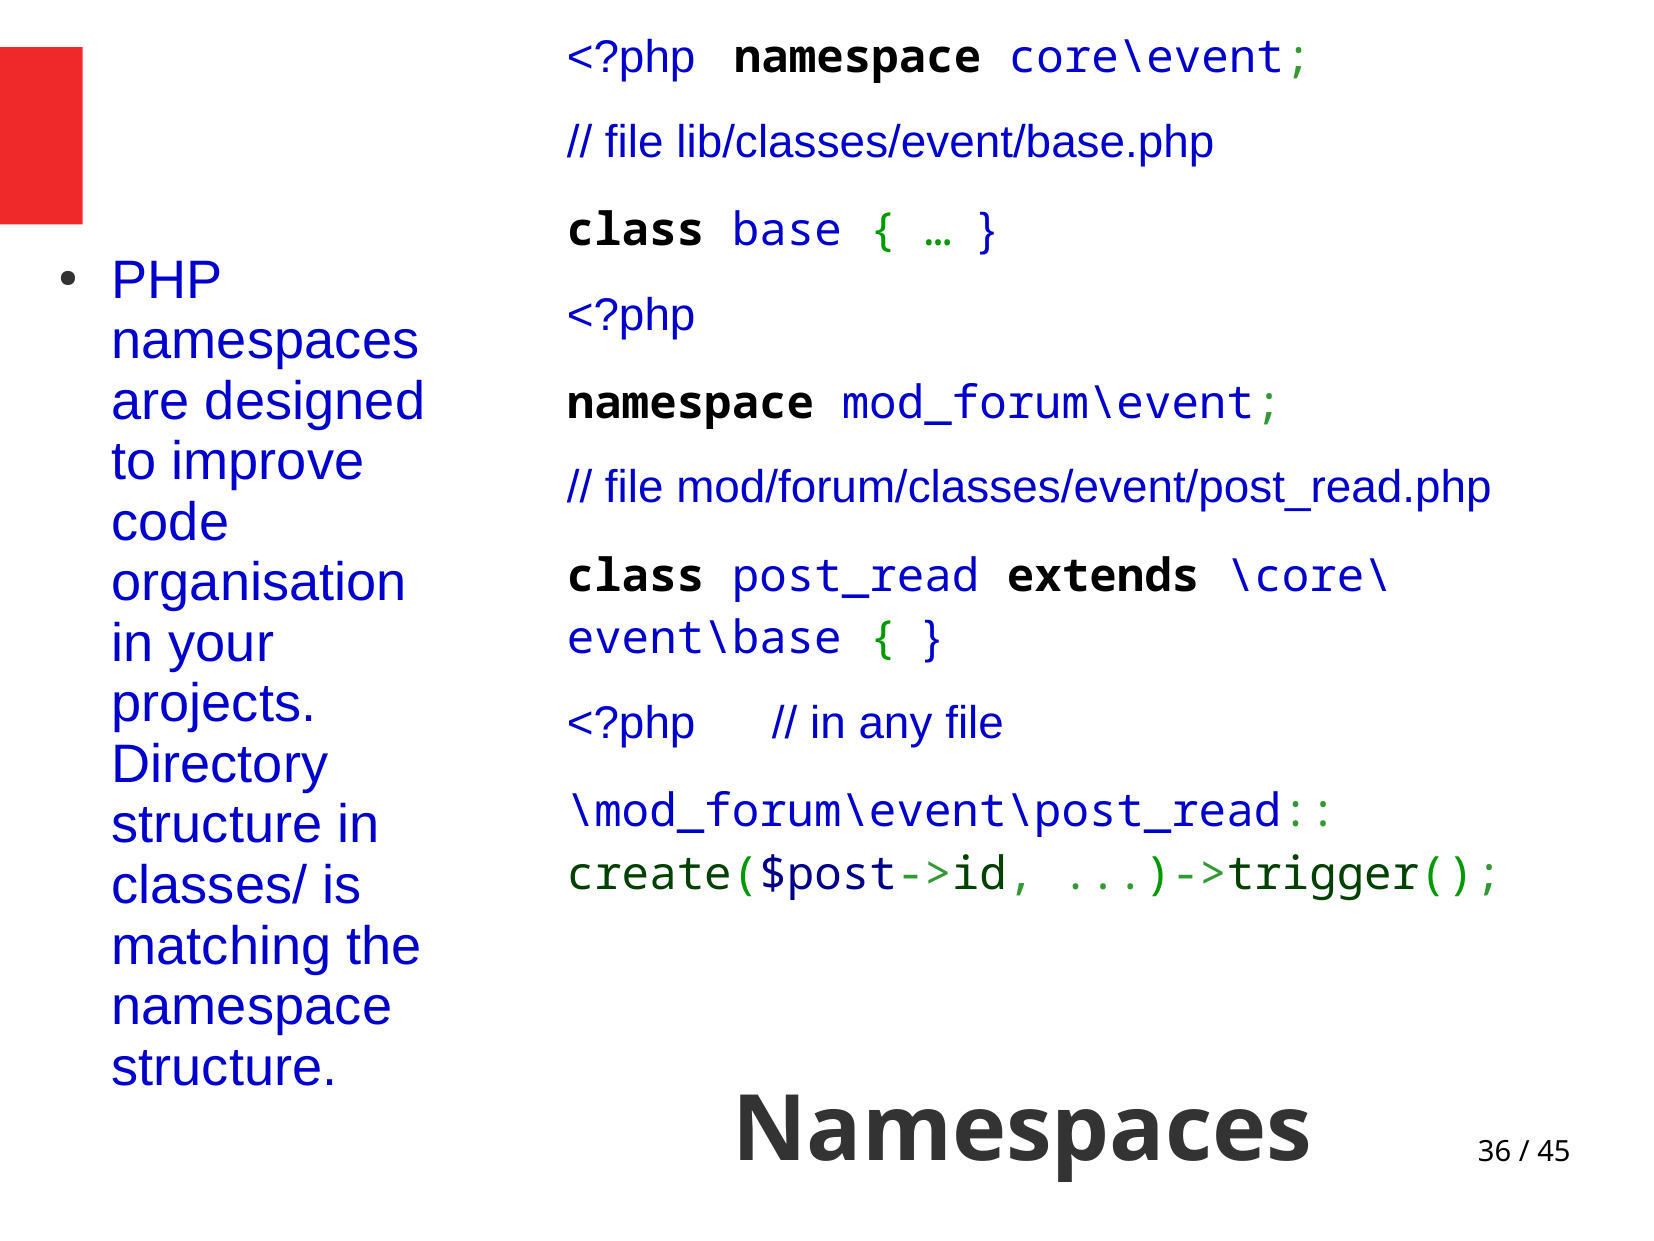

<?php namespace core\event;
// file lib/classes/event/base.php
class base { … }
<?php
namespace mod_forum\event;
// file mod/forum/classes/event/post_read.php
class post_read extends \core\event\base { }
<?php // in any file
\mod_forum\event\post_read:: create($post->id, ...)->trigger();
PHP namespaces are designed to improve code organisation in your projects. Directory structure in classes/ is matching the namespace structure.
# Namespaces
36